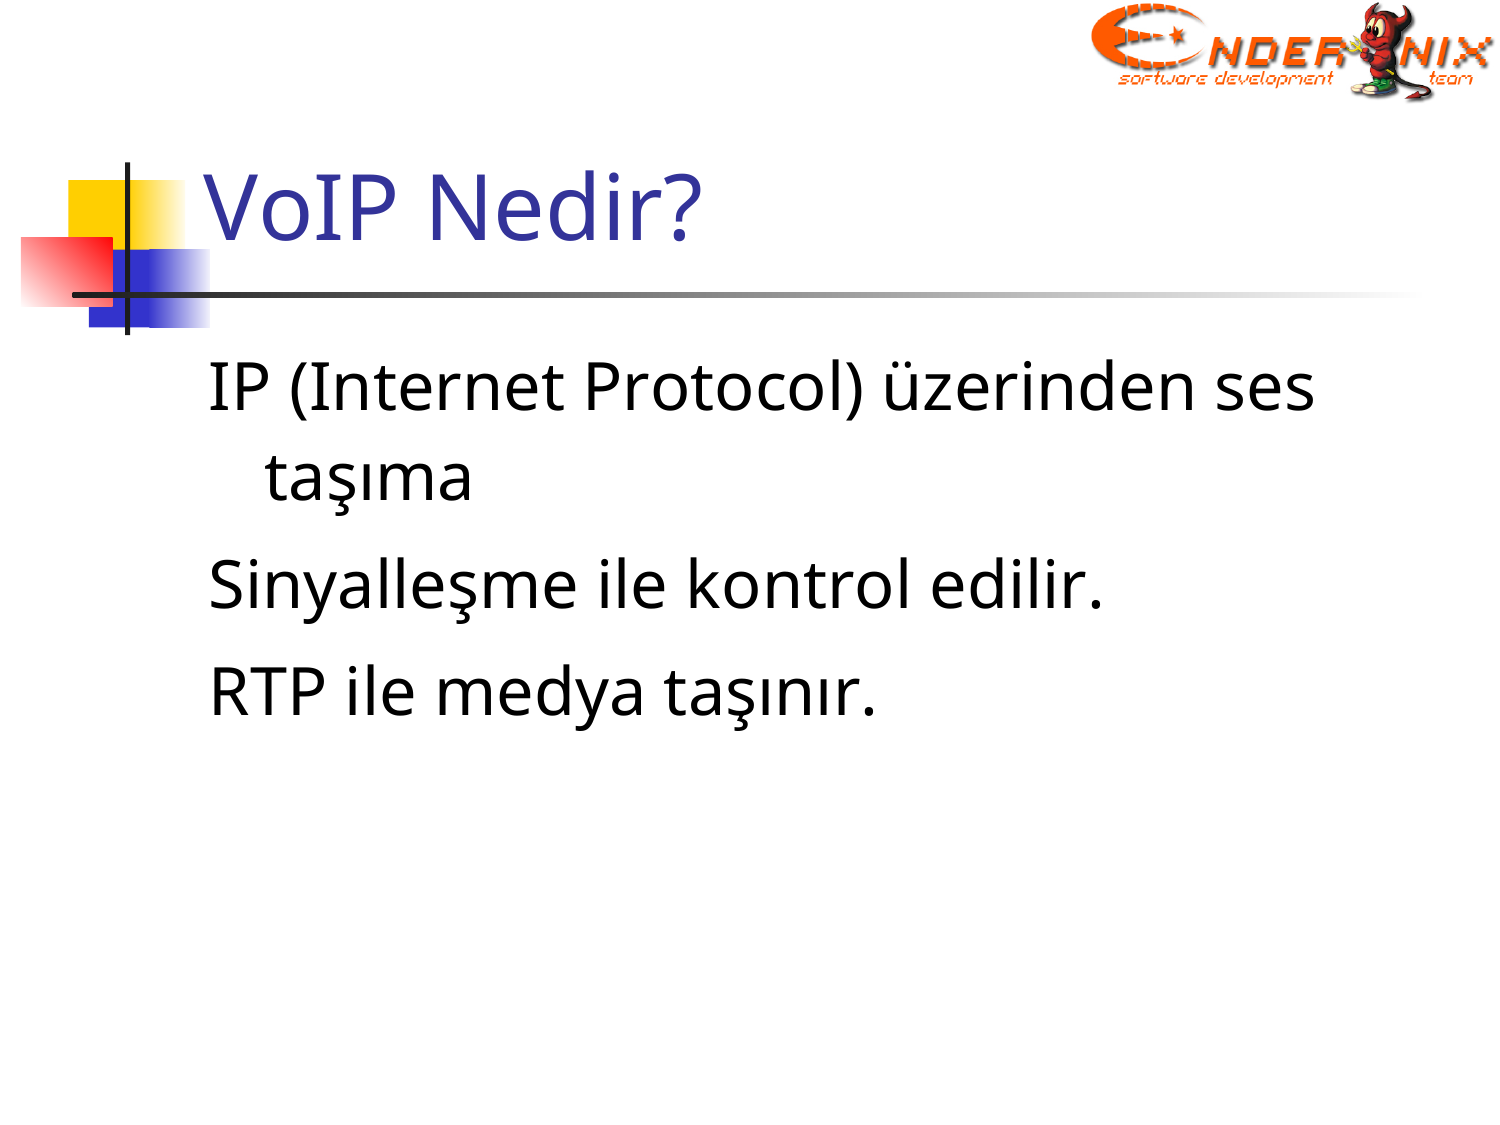

# VoIP Nedir?
IP (Internet Protocol) üzerinden ses taşıma
Sinyalleşme ile kontrol edilir.
RTP ile medya taşınır.